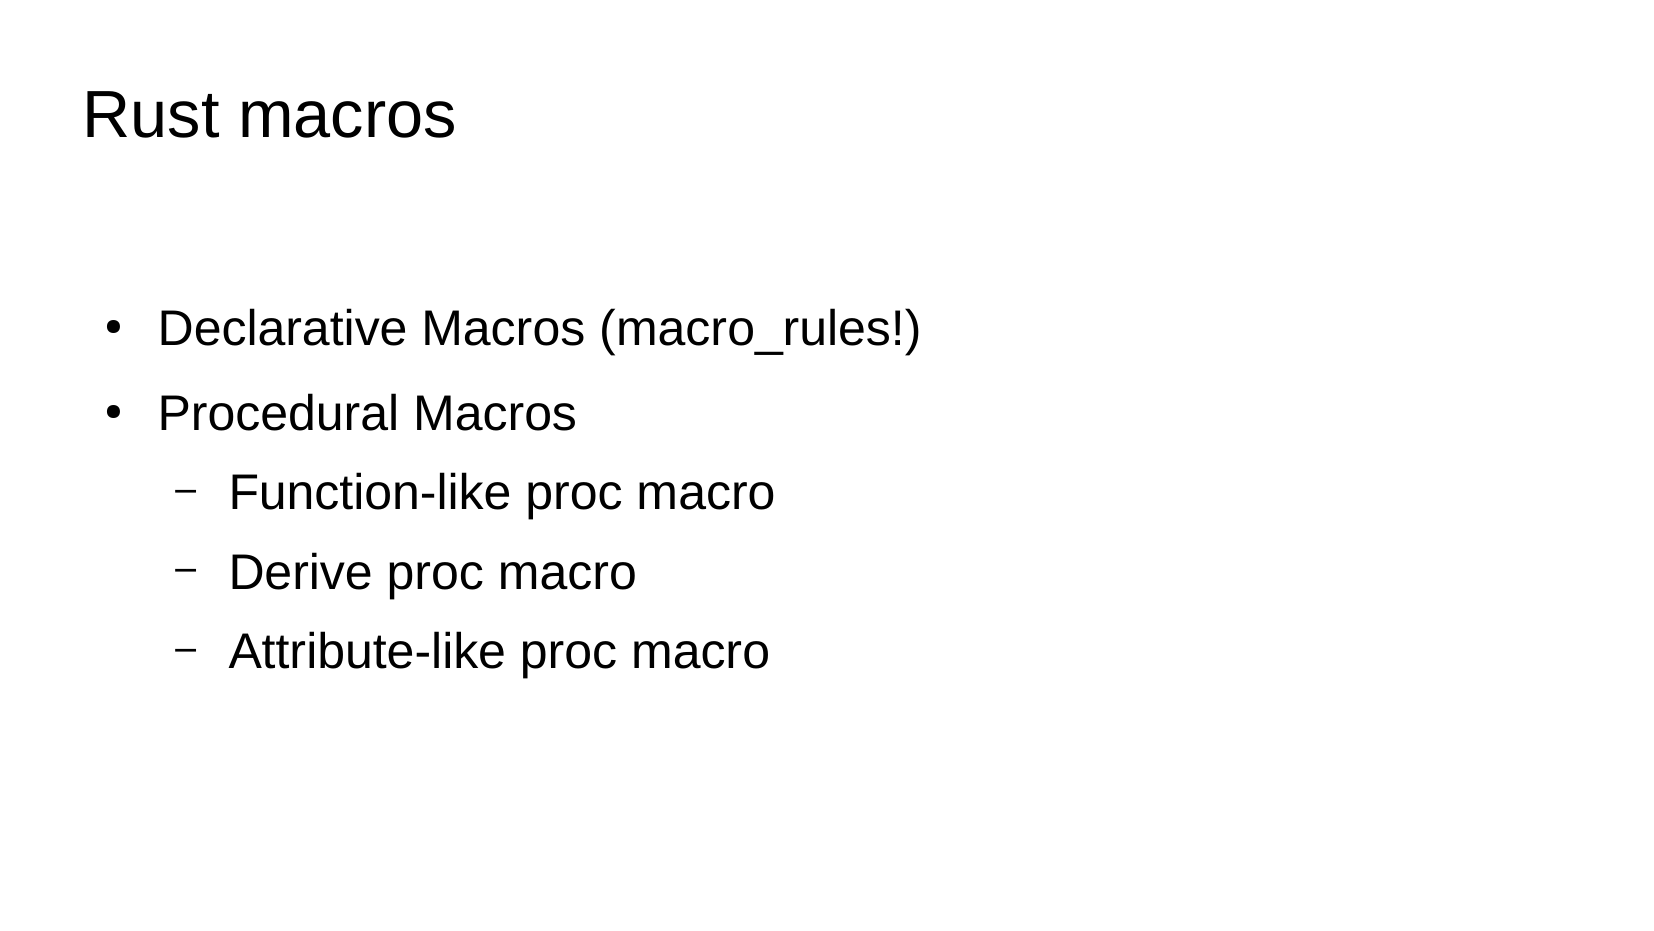

# Rust macros
Declarative Macros (macro_rules!)
Procedural Macros
Function-like proc macro
Derive proc macro
Attribute-like proc macro